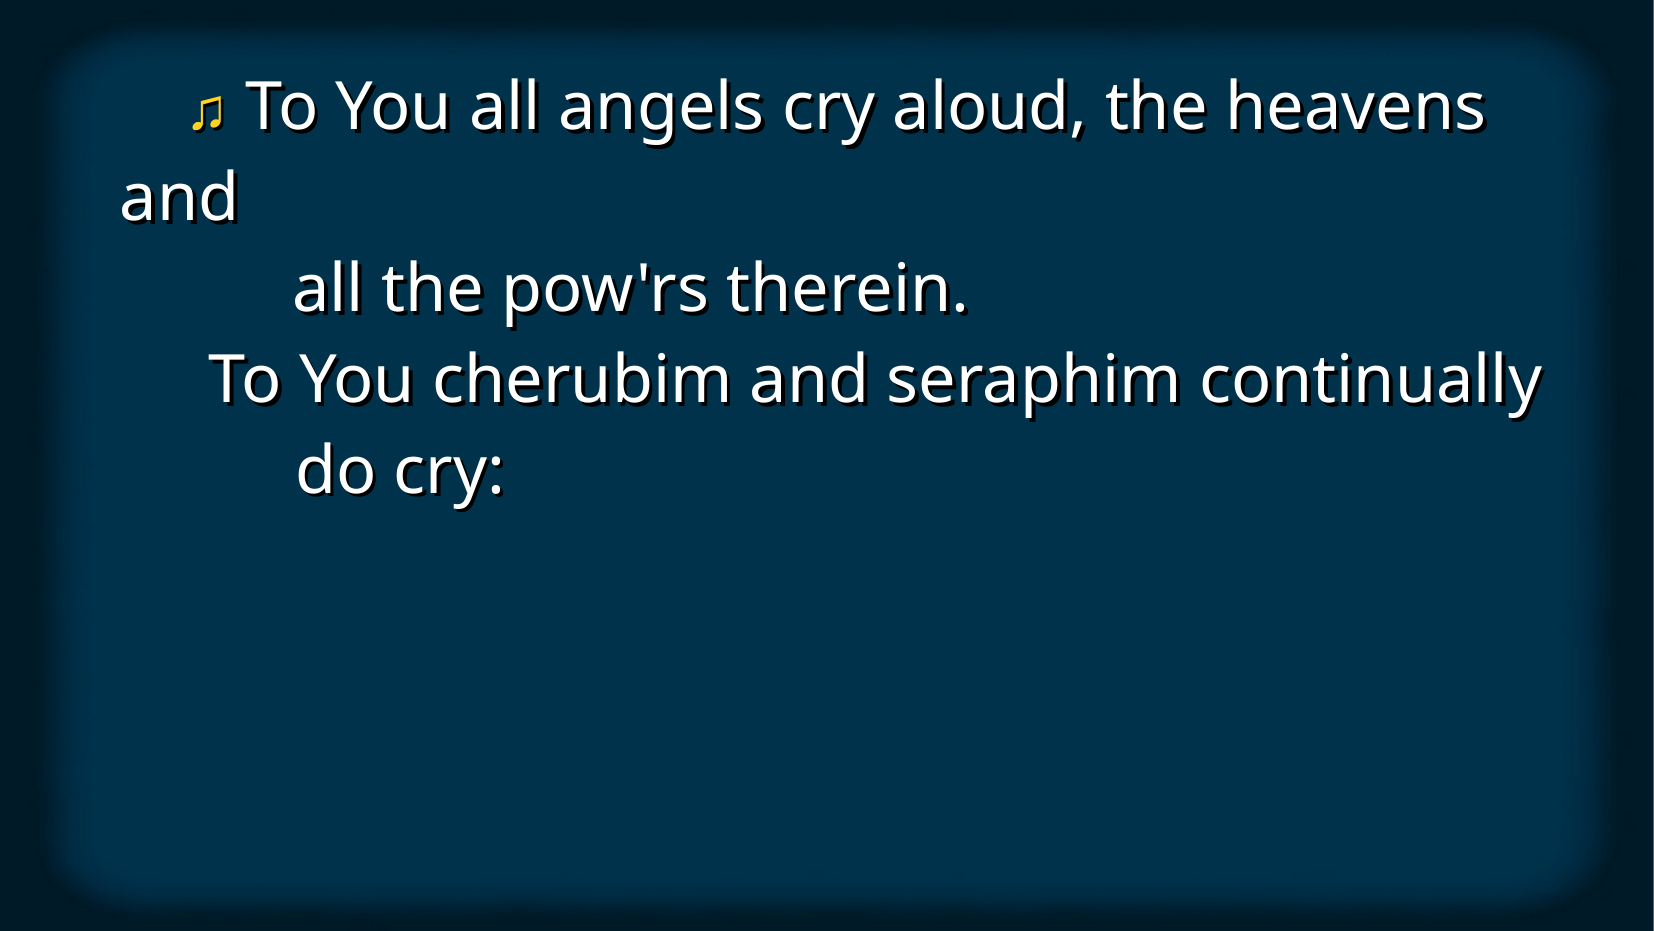

♫ To You all angels cry aloud, the heavens and
 all the pow'rs therein.
 To You cherubim and seraphim continually
 do cry: